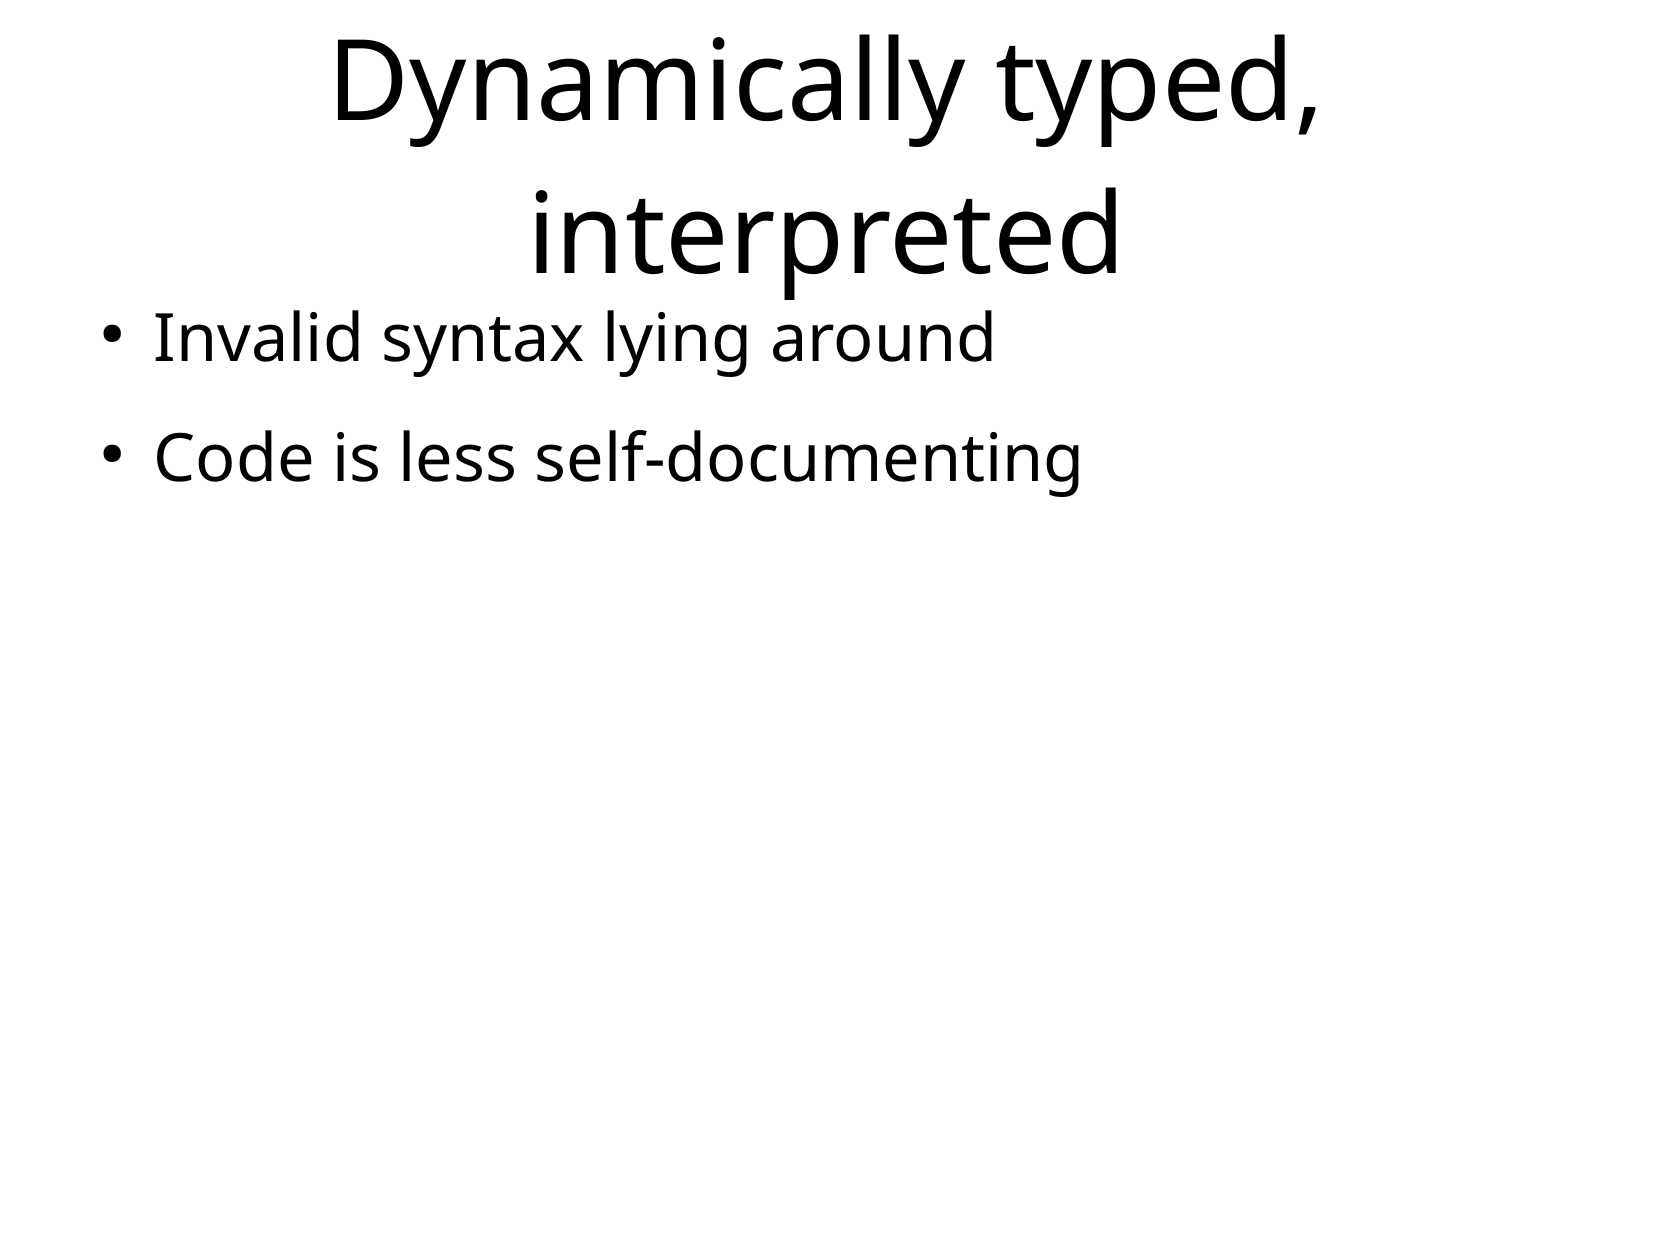

# Dynamically typed, interpreted
Invalid syntax lying around
Code is less self-documenting